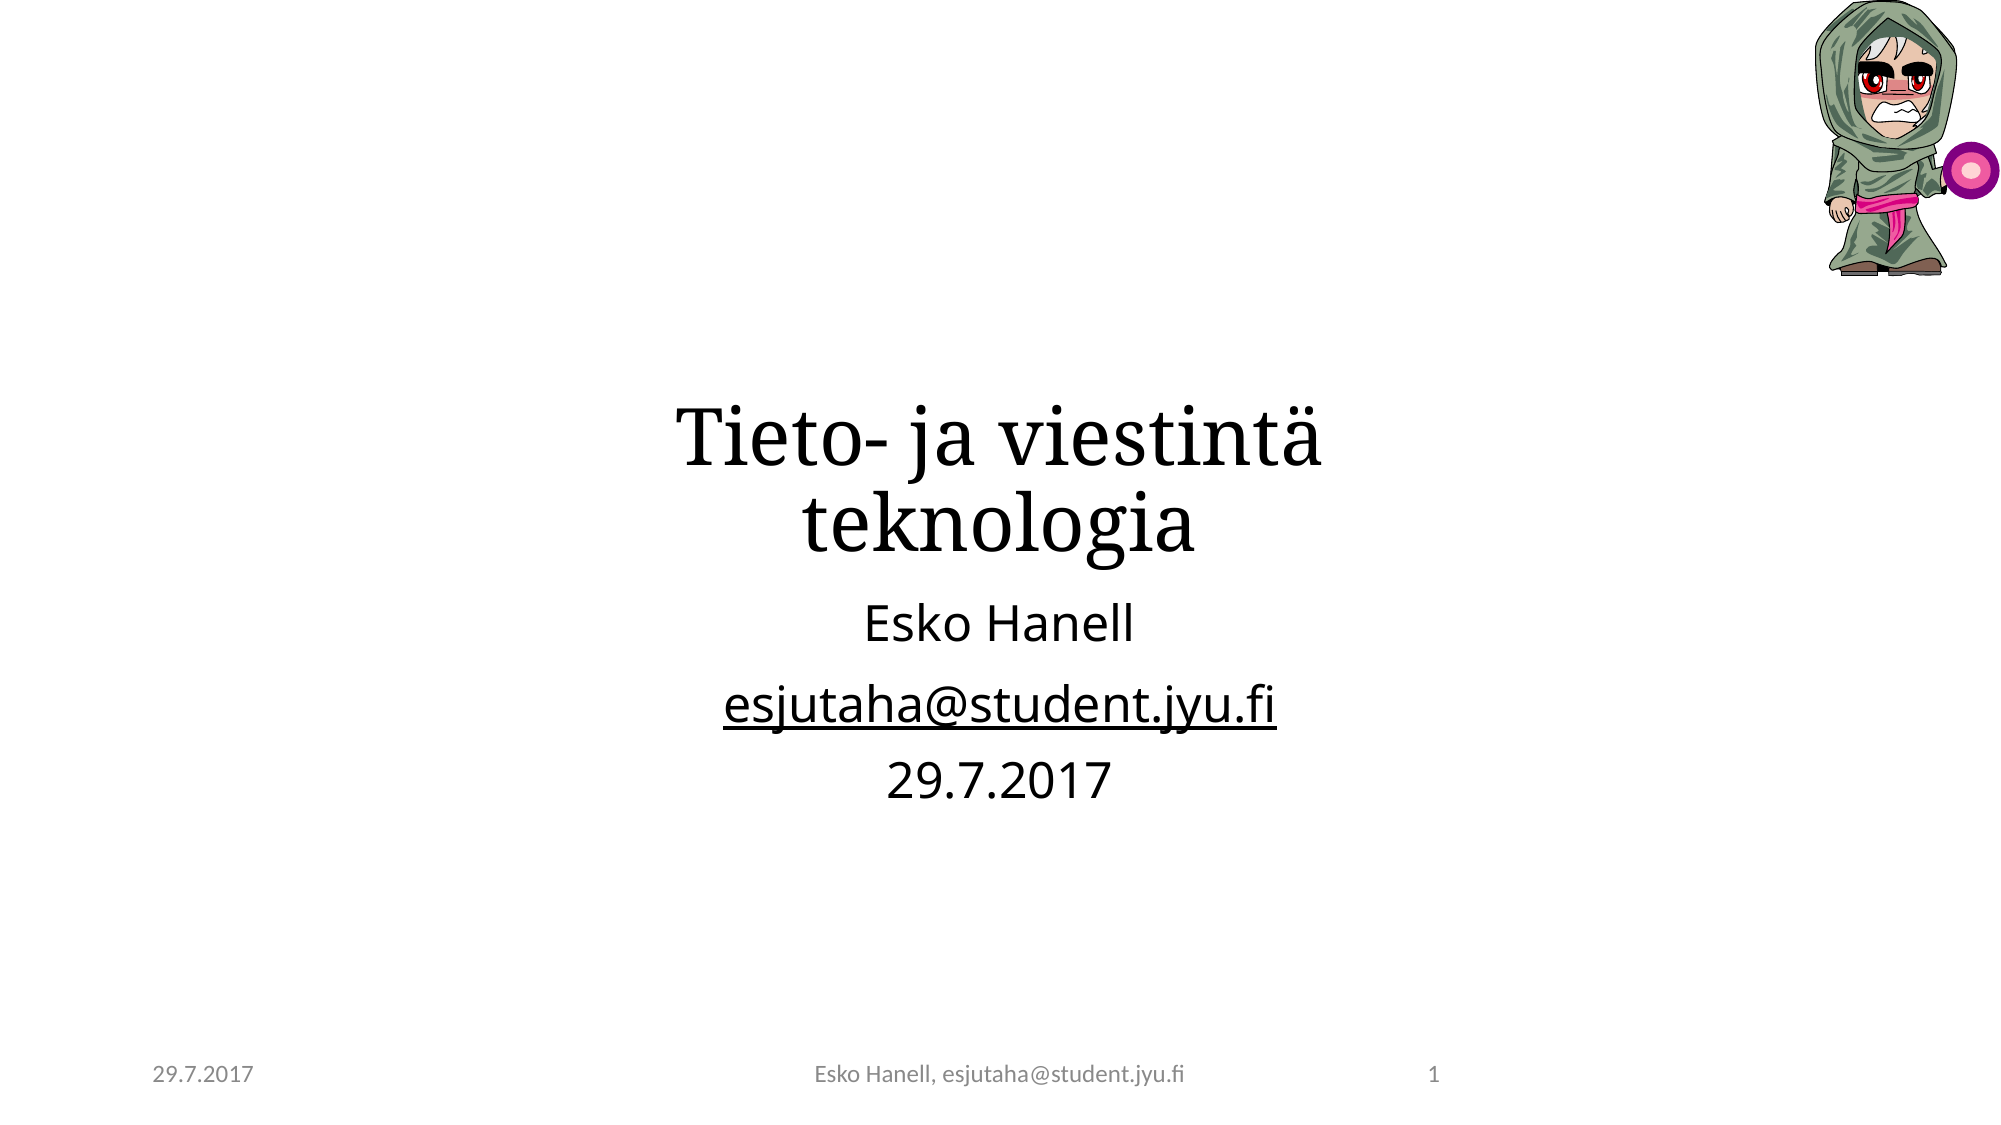

# Tieto- ja viestintä teknologia
Esko Hanell
esjutaha@student.jyu.fi
29.7.2017
29.7.2017
Esko Hanell, esjutaha@student.jyu.fi
1